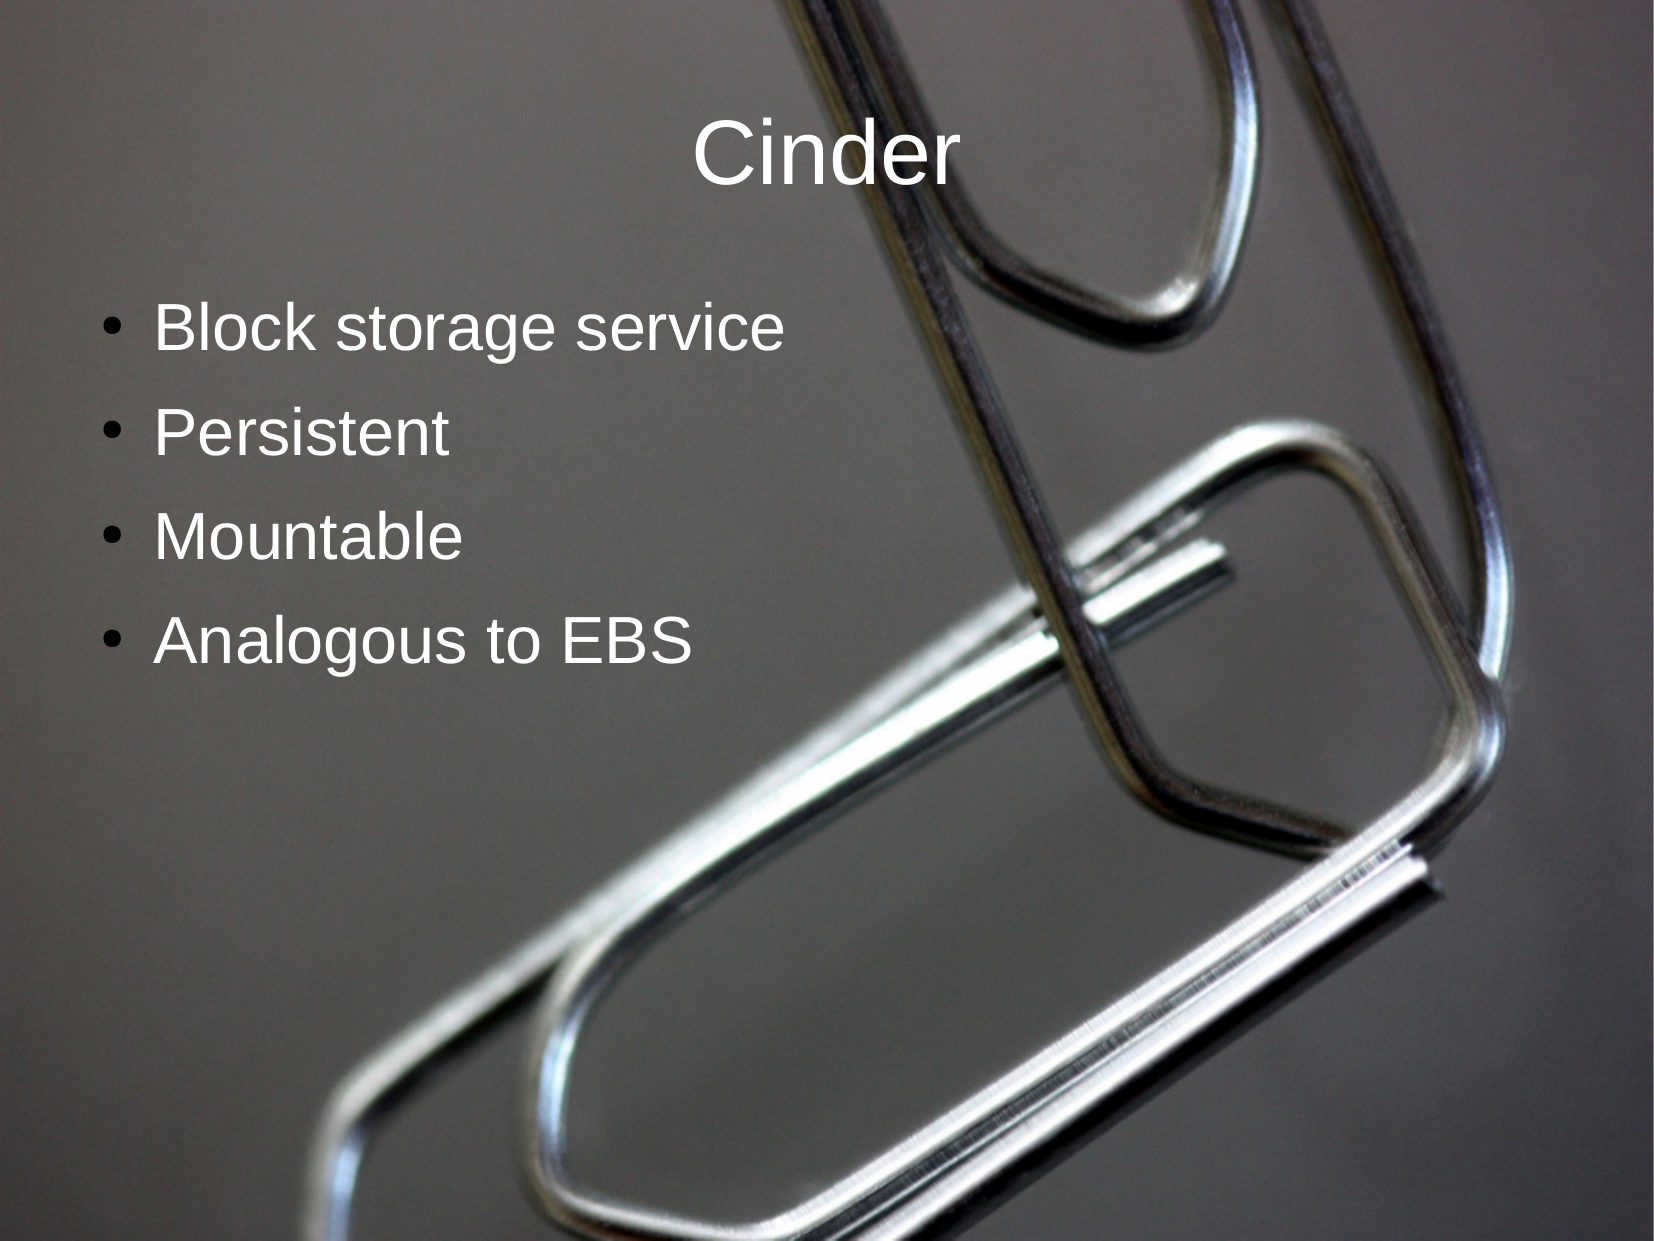

# Cinder
Block storage service
Persistent
Mountable
Analogous to EBS